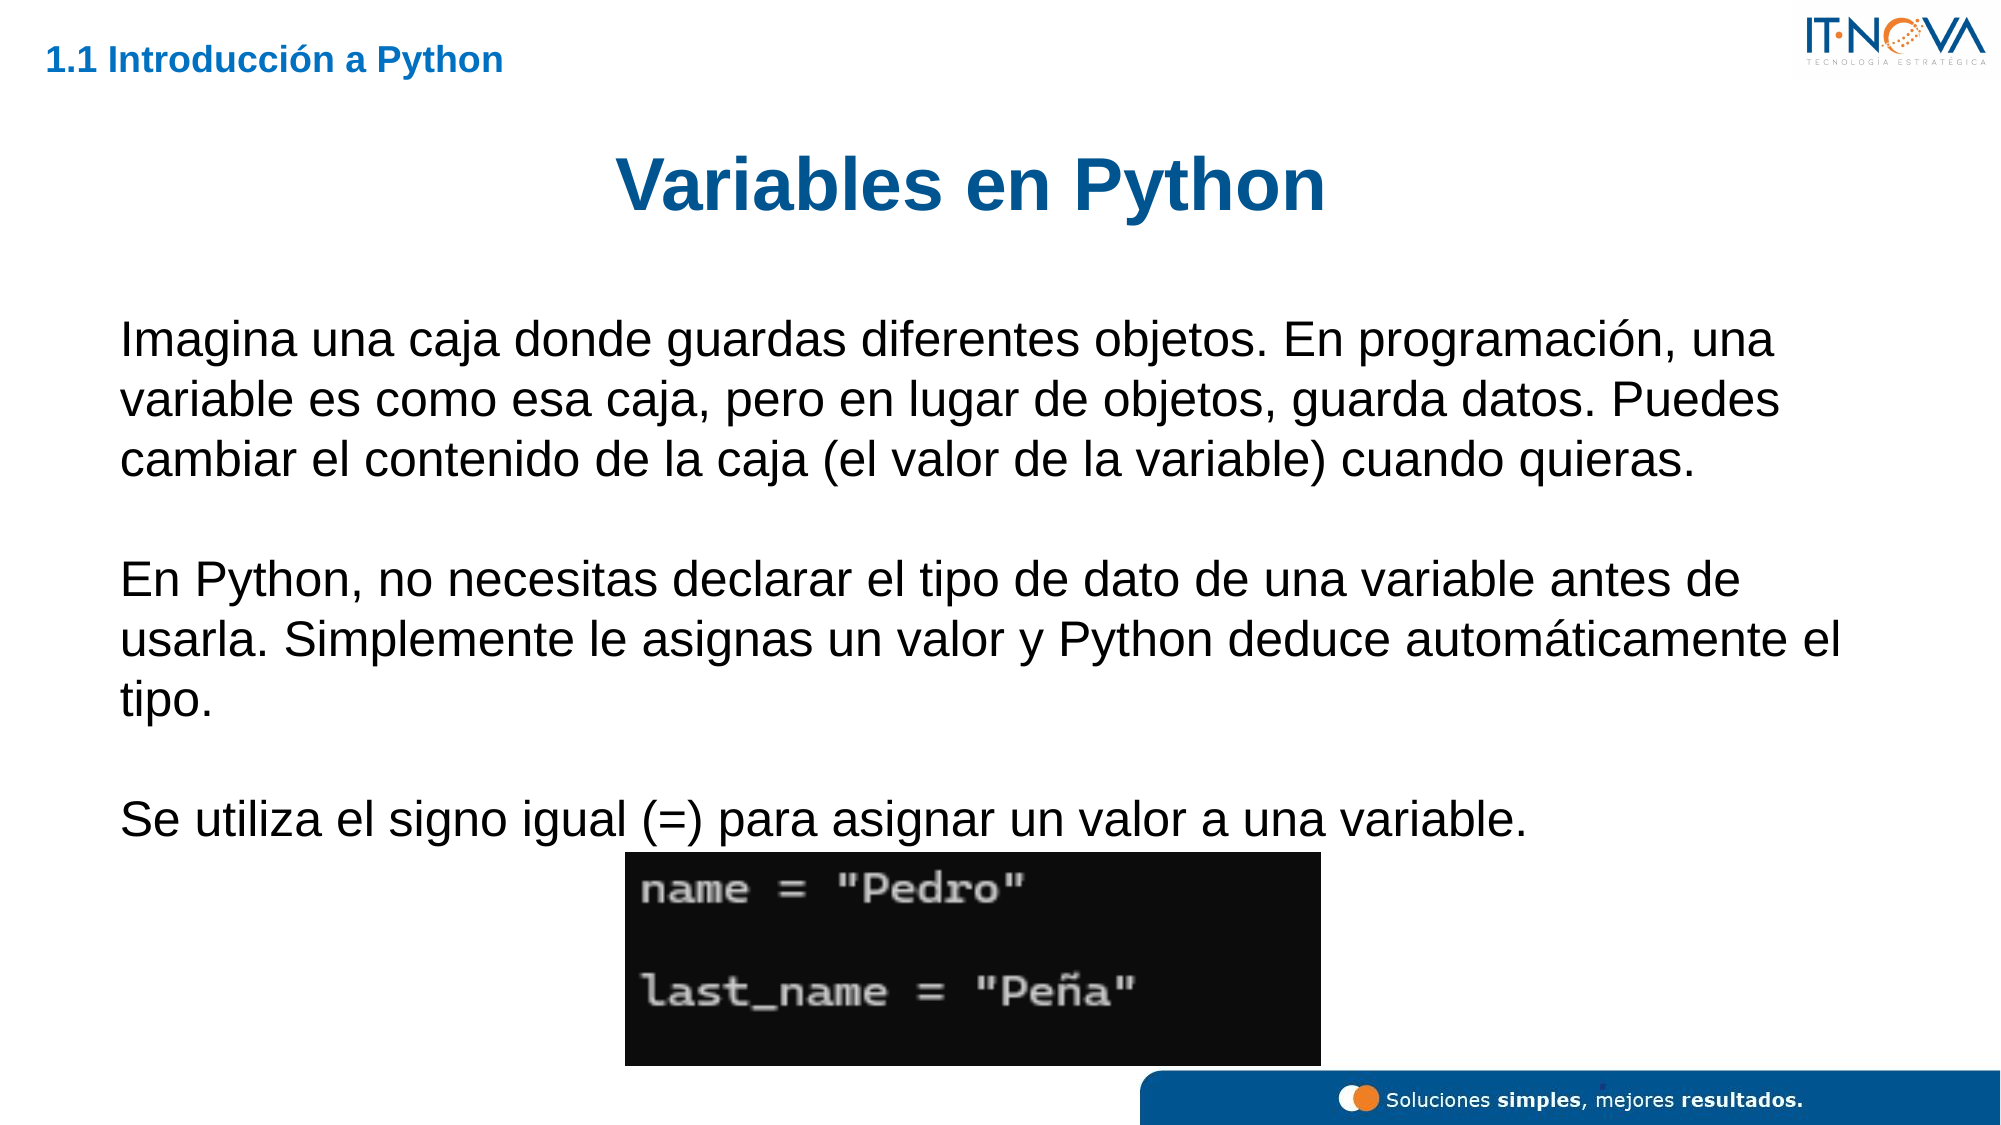

1.1 Introducción a Python
Variables en Python
Imagina una caja donde guardas diferentes objetos. En programación, una variable es como esa caja, pero en lugar de objetos, guarda datos. Puedes cambiar el contenido de la caja (el valor de la variable) cuando quieras.
En Python, no necesitas declarar el tipo de dato de una variable antes de usarla. Simplemente le asignas un valor y Python deduce automáticamente el tipo.
Se utiliza el signo igual (=) para asignar un valor a una variable.